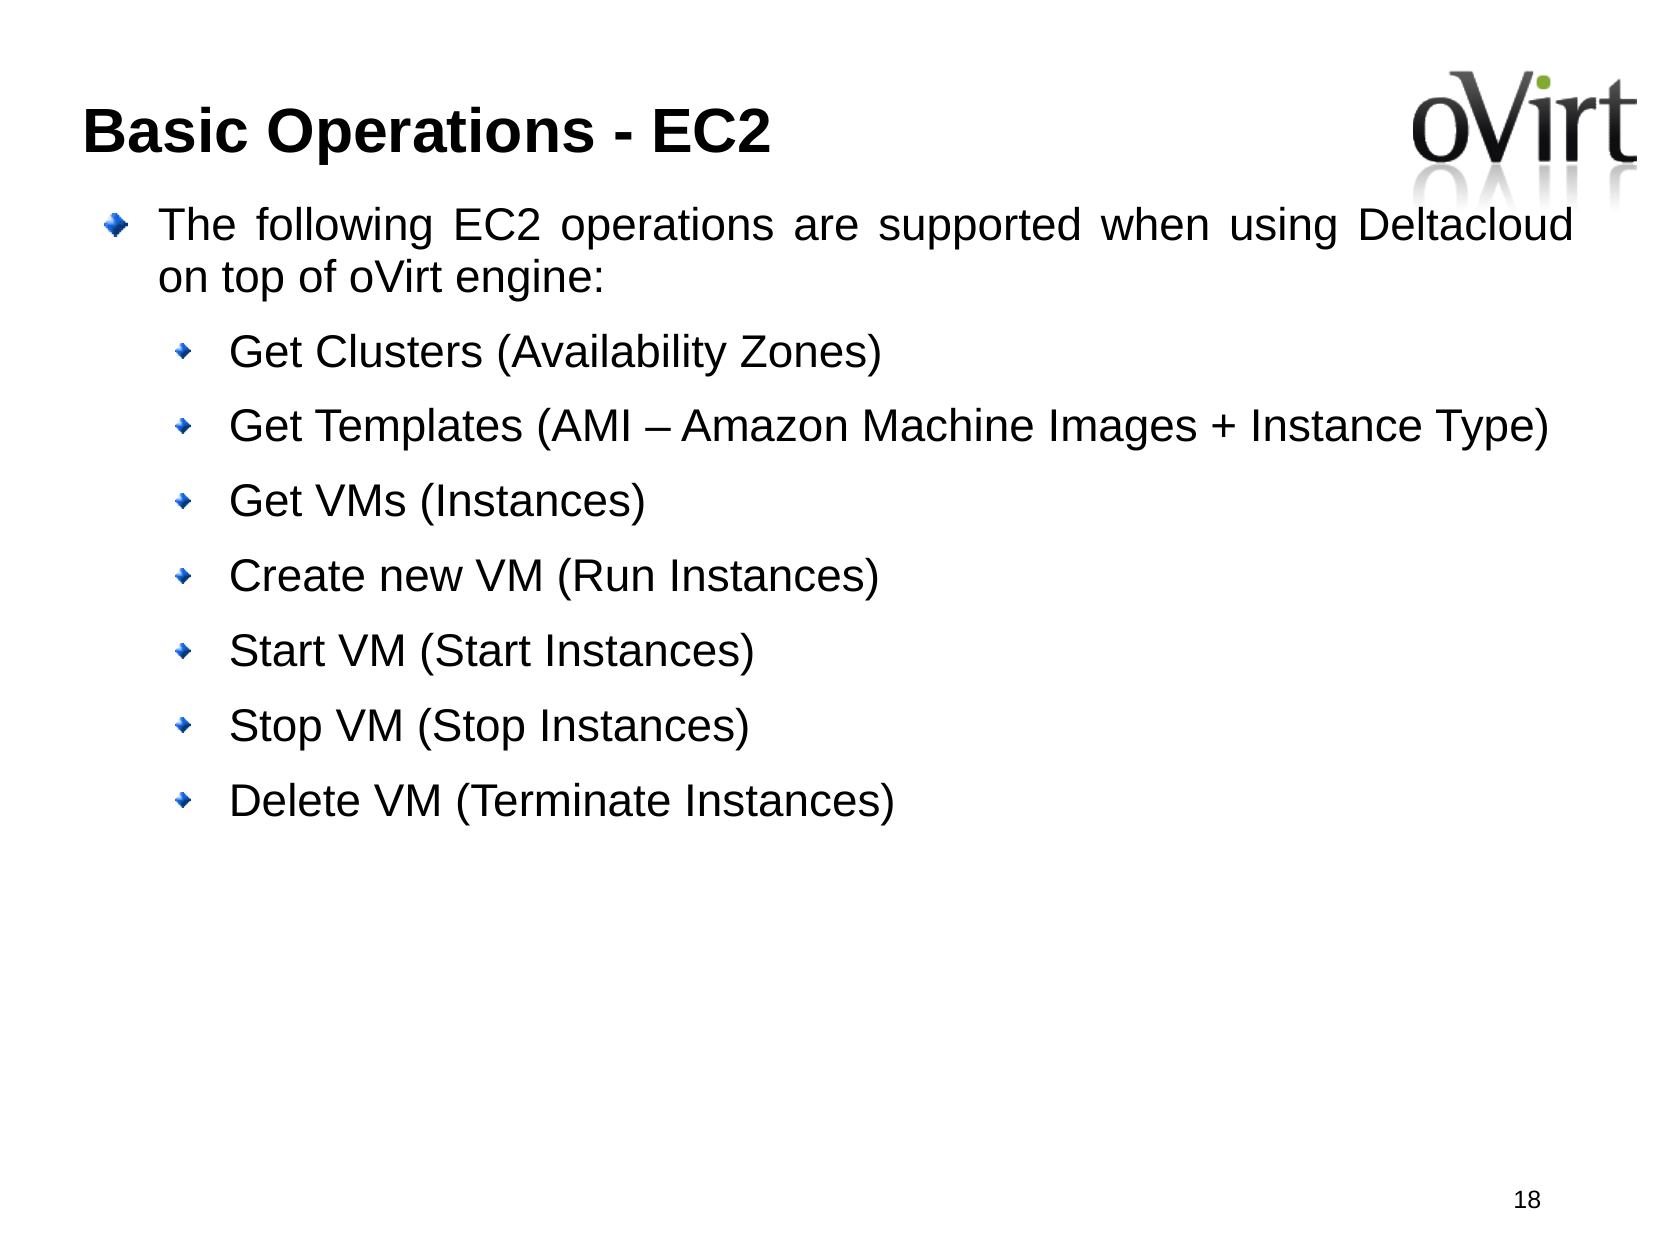

# Basic Operations - EC2
The following EC2 operations are supported when using Deltacloud on top of oVirt engine:
Get Clusters (Availability Zones)
Get Templates (AMI – Amazon Machine Images + Instance Type)
Get VMs (Instances)
Create new VM (Run Instances)
Start VM (Start Instances)
Stop VM (Stop Instances)
Delete VM (Terminate Instances)